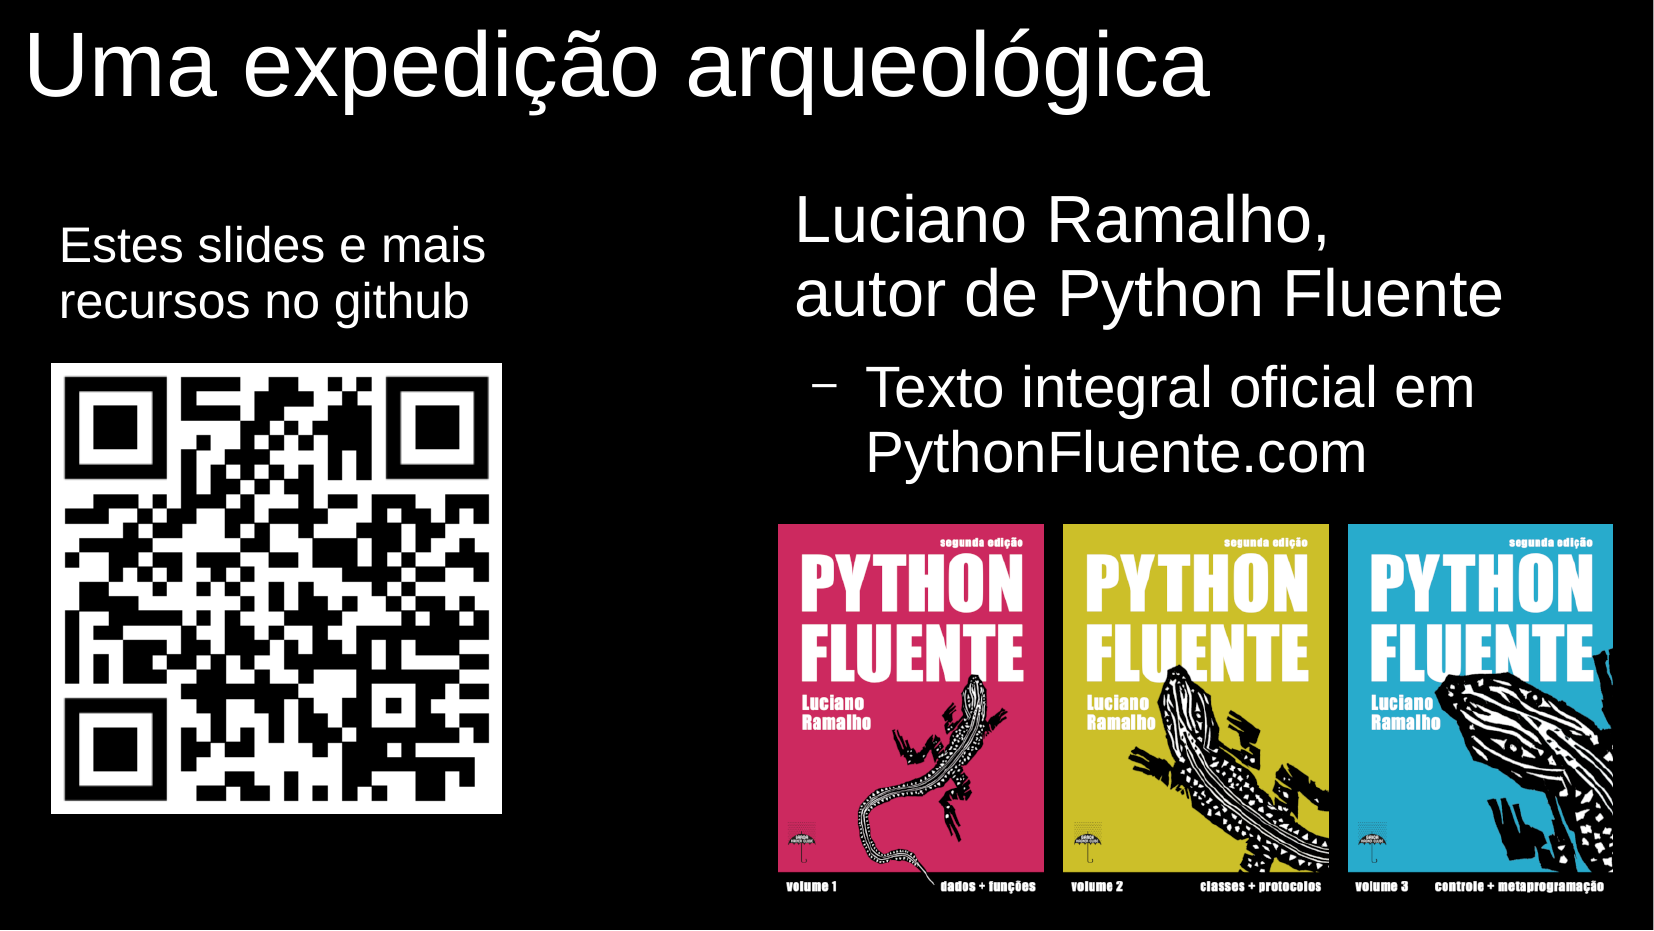

# Uma expedição arqueológica
Luciano Ramalho,
autor de Python Fluente
Texto integral oficial em PythonFluente.com
Estes slides e mais
recursos no github
3